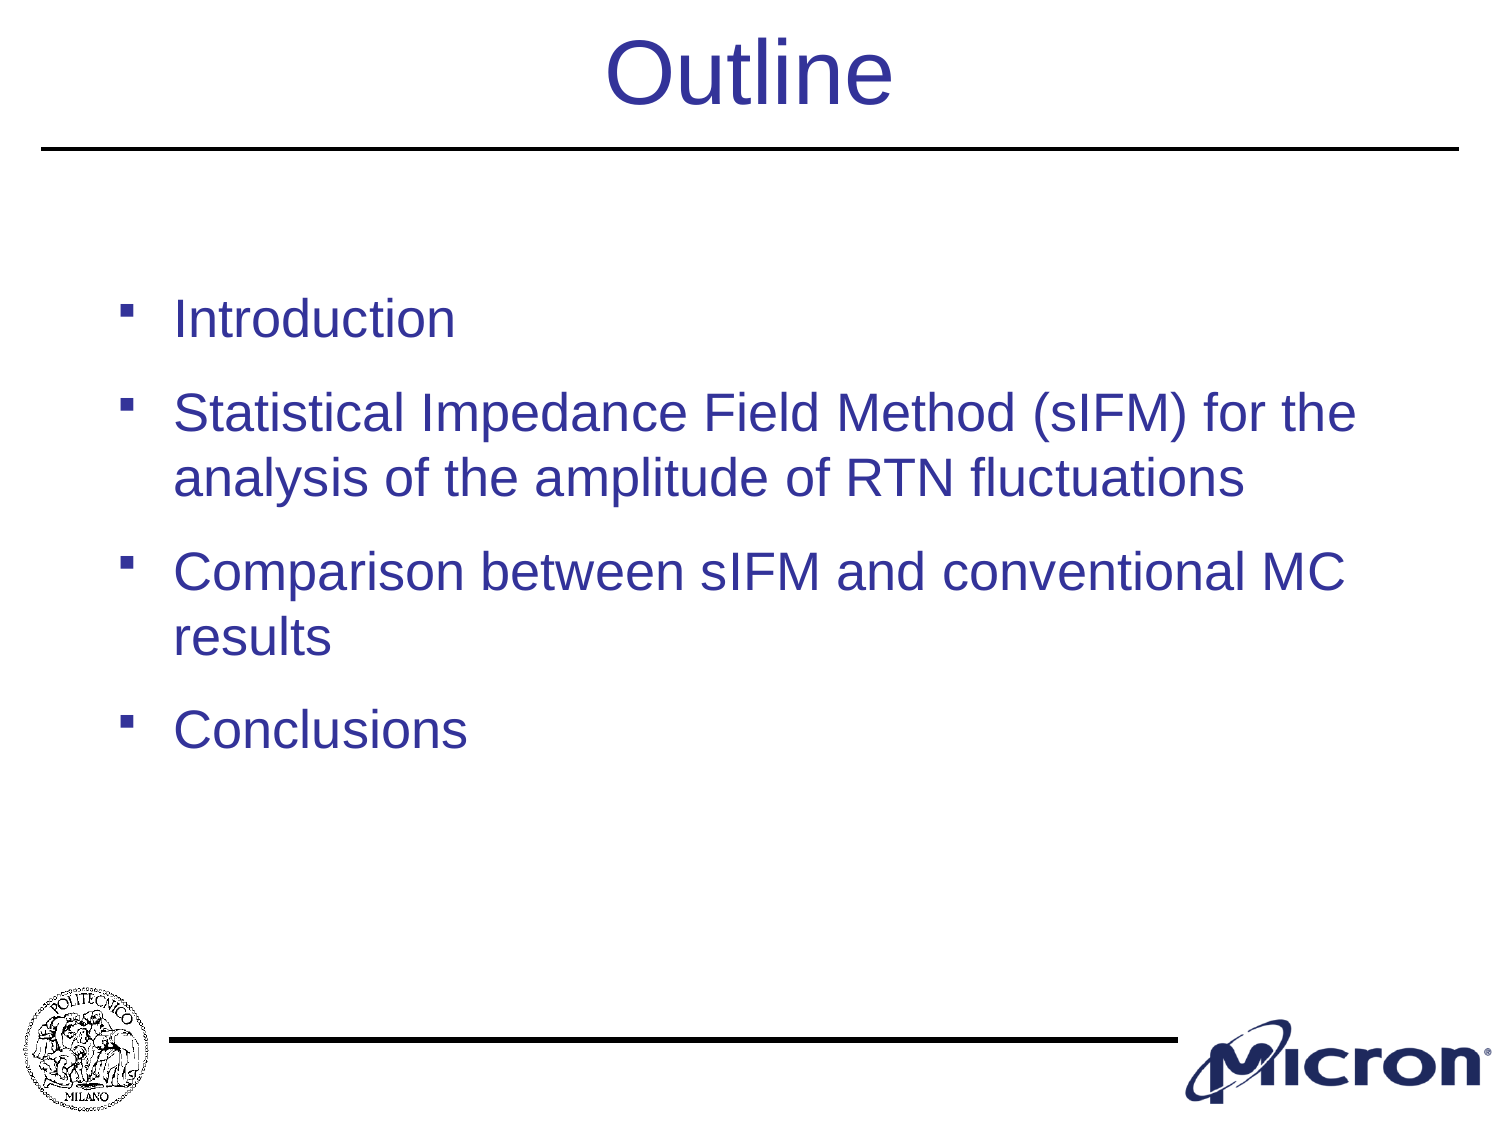

# Outline
Introduction
Statistical Impedance Field Method (sIFM) for the analysis of the amplitude of RTN fluctuations
Comparison between sIFM and conventional MC results
Conclusions